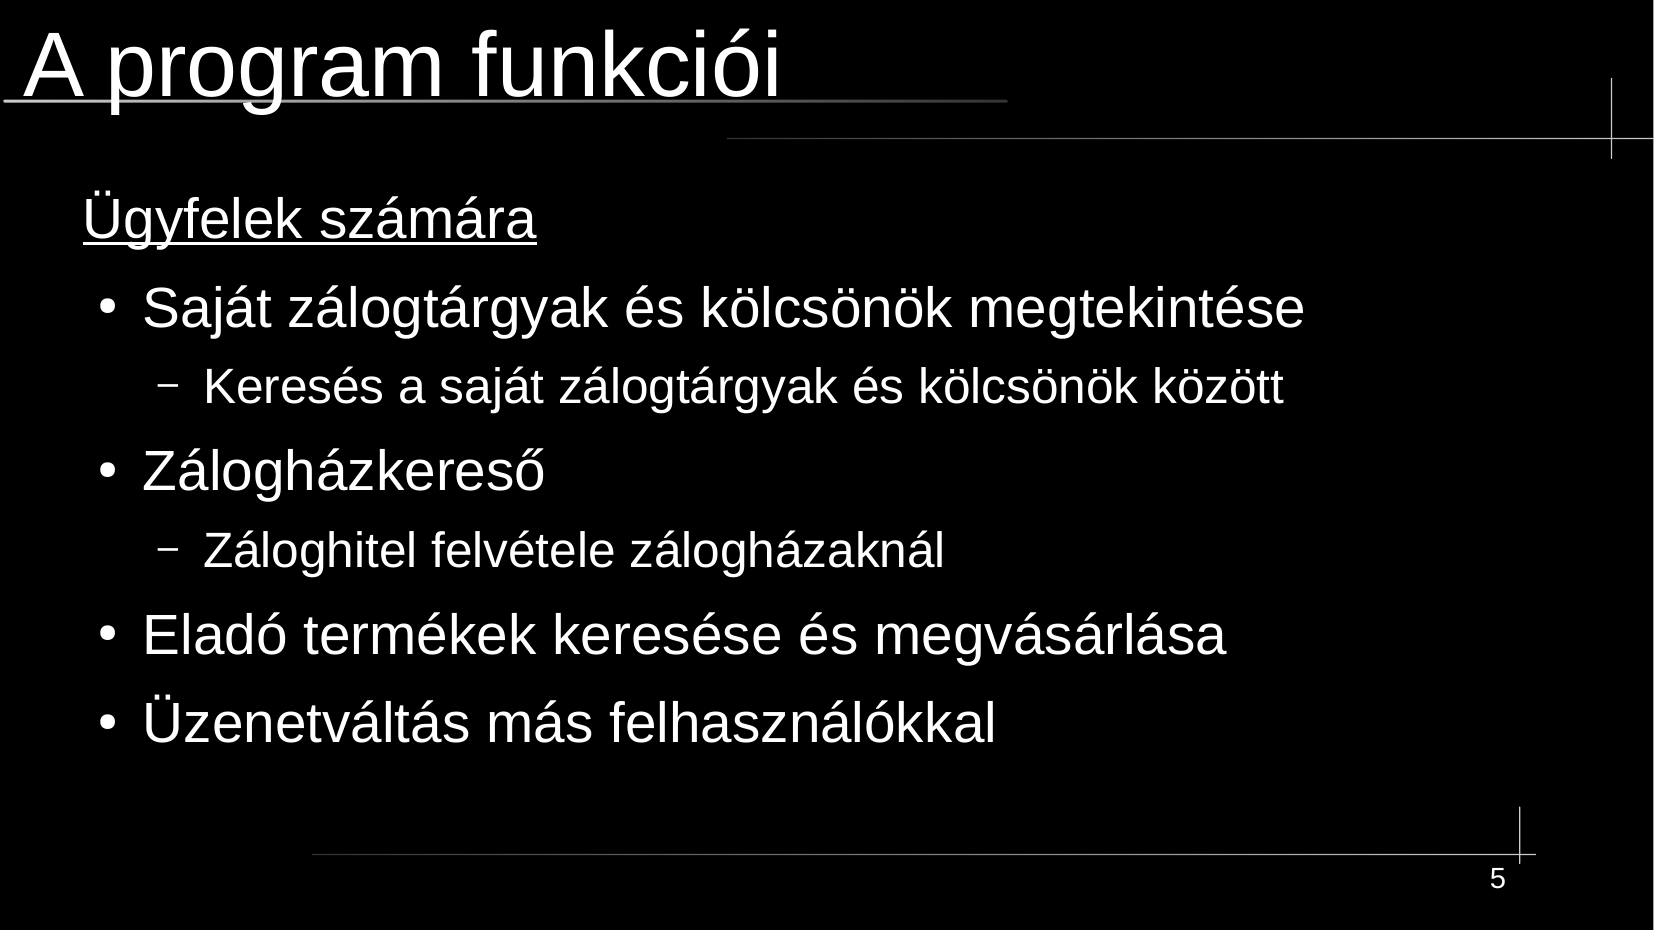

# A program funkciói
Ügyfelek számára
Saját zálogtárgyak és kölcsönök megtekintése
Keresés a saját zálogtárgyak és kölcsönök között
Zálogházkereső
Záloghitel felvétele zálogházaknál
Eladó termékek keresése és megvásárlása
Üzenetváltás más felhasználókkal
5